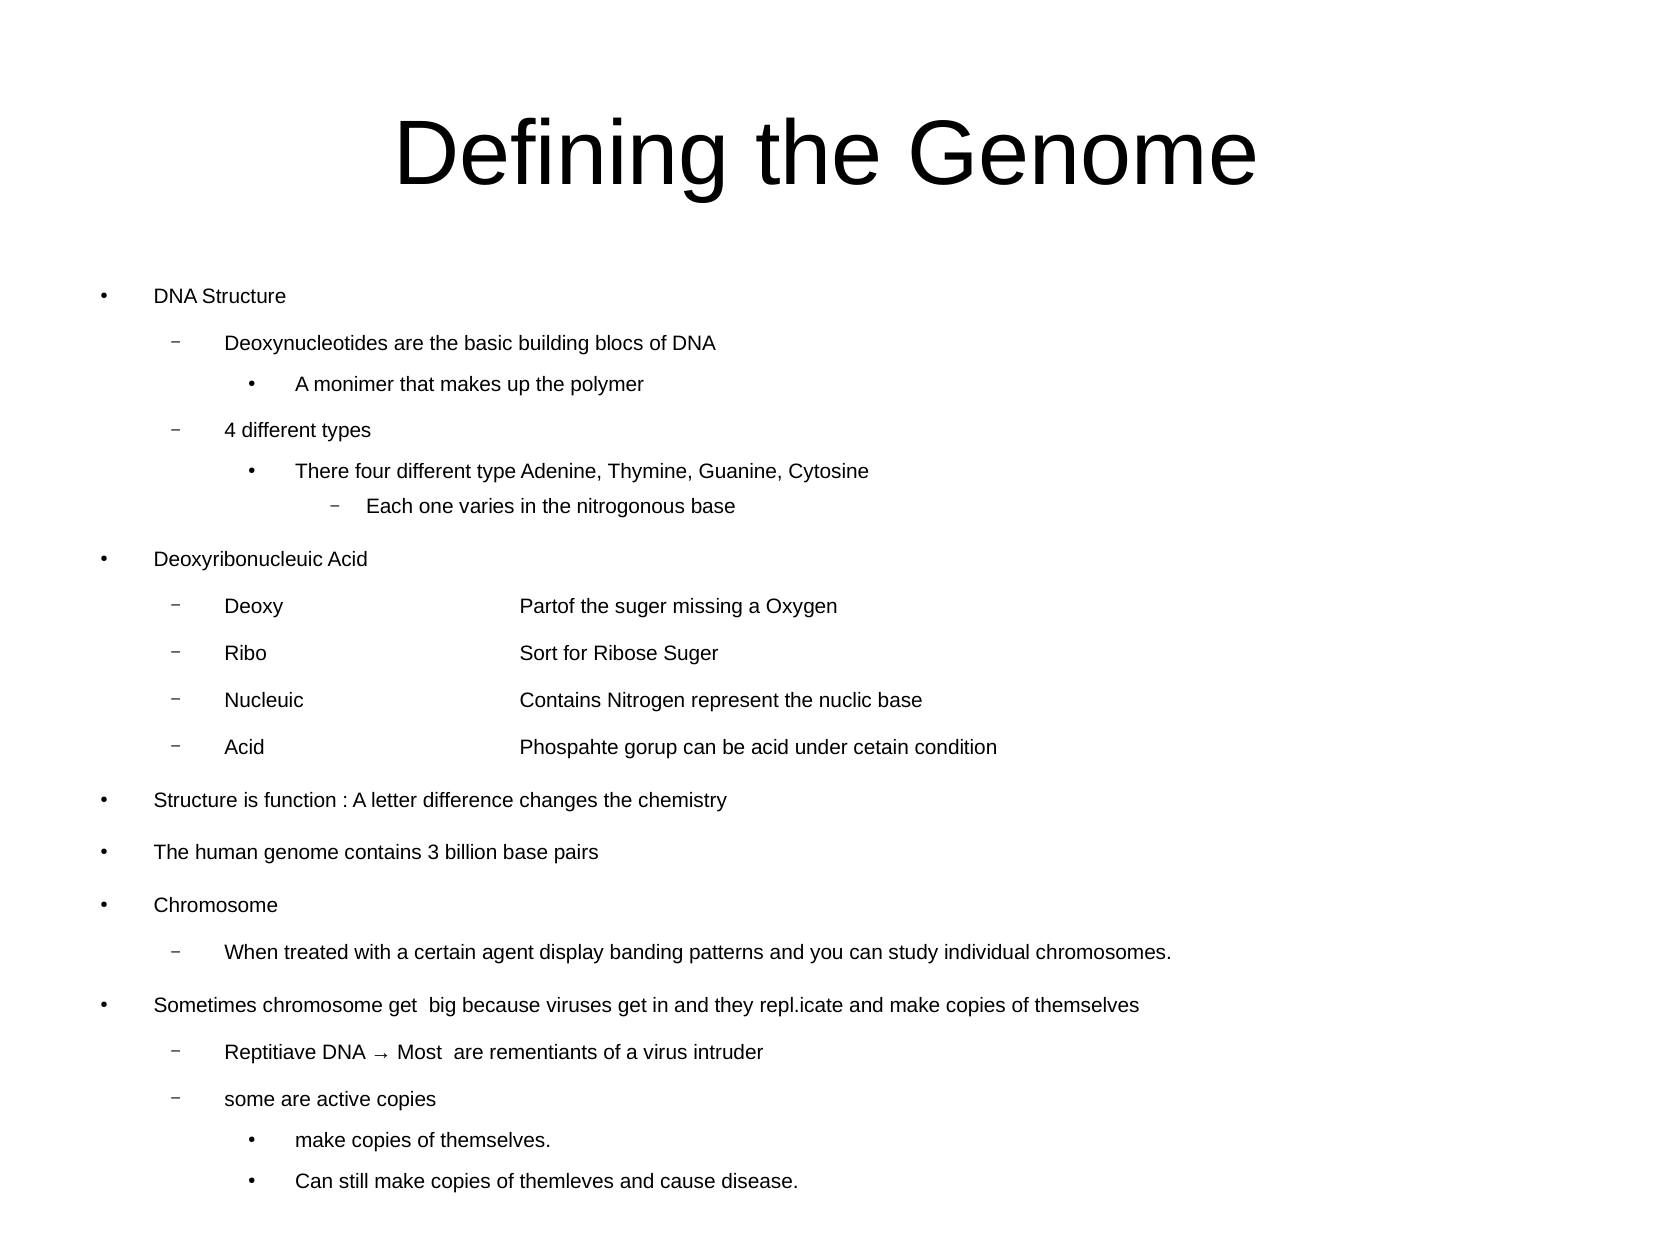

# Defining the Genome
DNA Structure
Deoxynucleotides are the basic building blocs of DNA
A monimer that makes up the polymer
4 different types
There four different type Adenine, Thymine, Guanine, Cytosine
Each one varies in the nitrogonous base
Deoxyribonucleuic Acid
Deoxy				Partof the suger missing a Oxygen
Ribo				Sort for Ribose Suger
Nucleuic			Contains Nitrogen represent the nuclic base
Acid				Phospahte gorup can be acid under cetain condition
Structure is function : A letter difference changes the chemistry
The human genome contains 3 billion base pairs
Chromosome
When treated with a certain agent display banding patterns and you can study individual chromosomes.
Sometimes chromosome get big because viruses get in and they repl.icate and make copies of themselves
Reptitiave DNA → Most are rementiants of a virus intruder
some are active copies
make copies of themselves.
Can still make copies of themleves and cause disease.